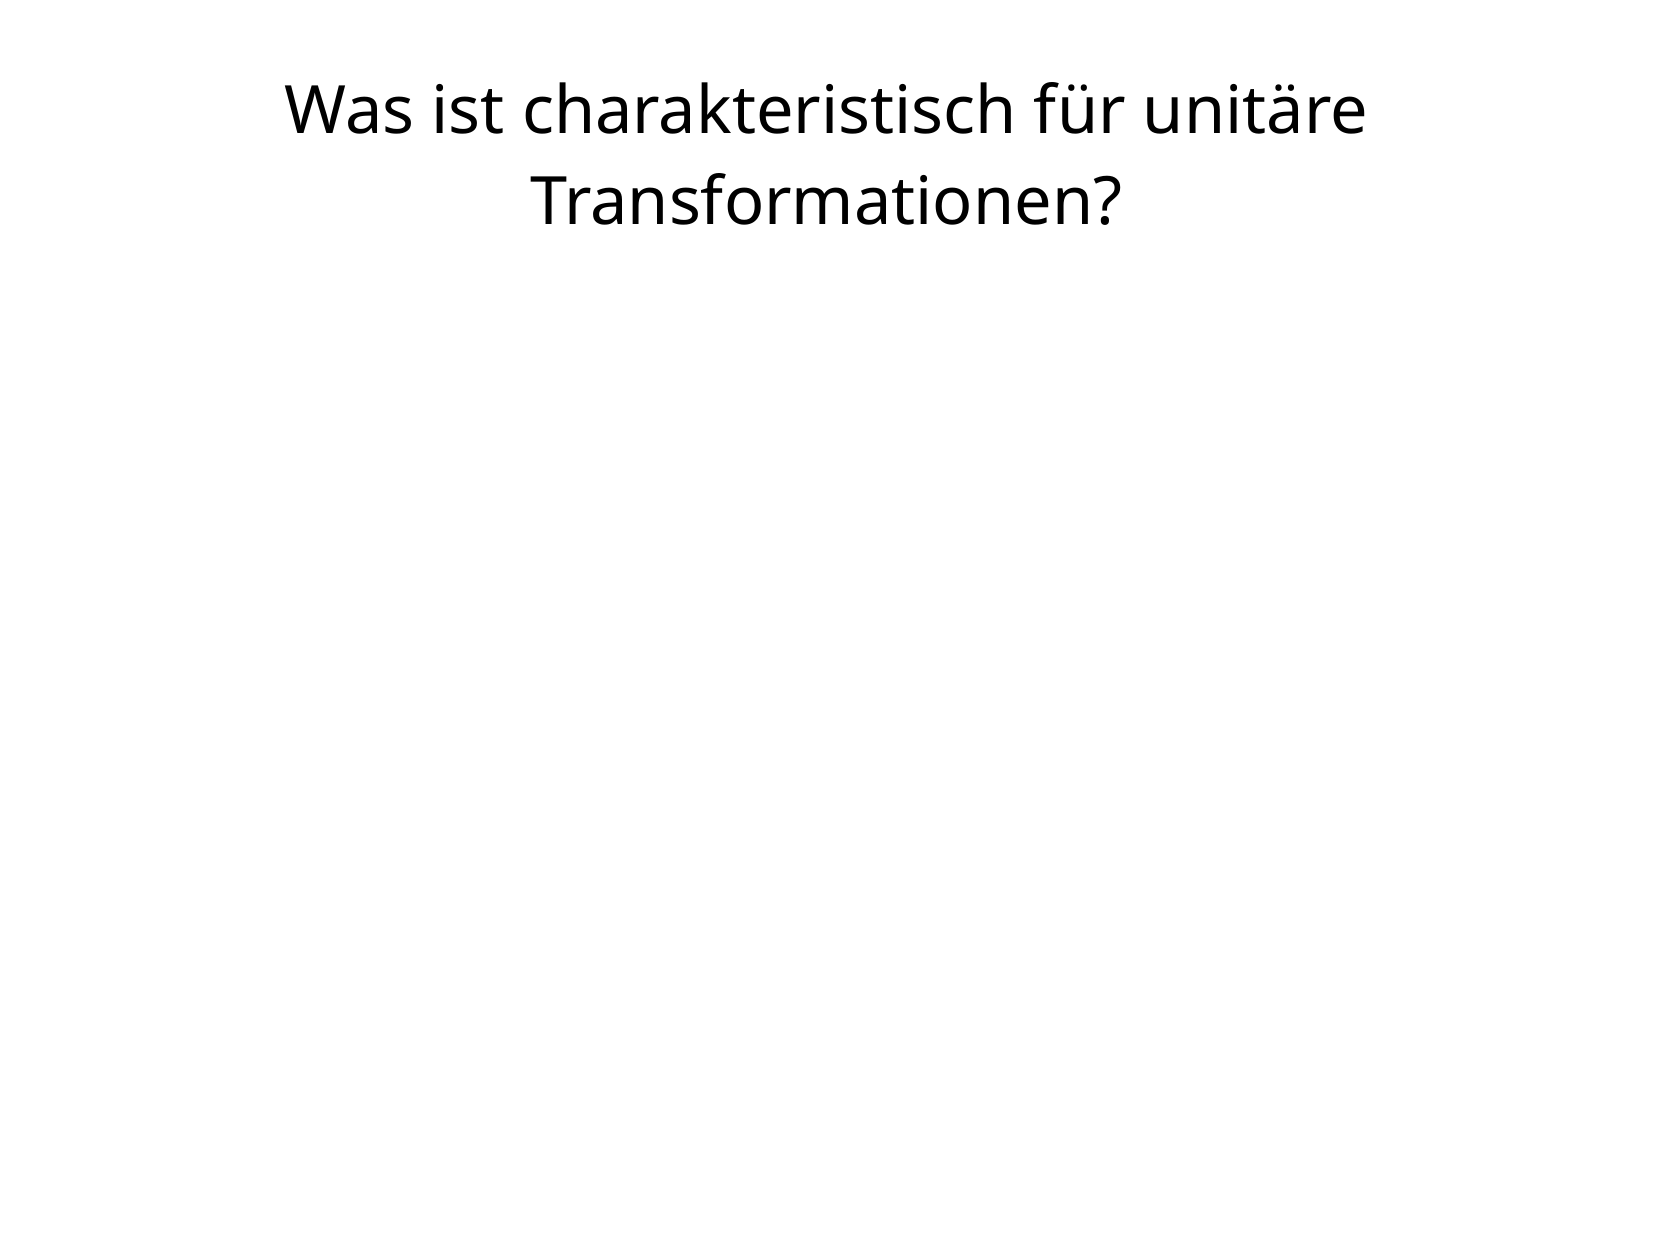

# Was ist charakteristisch für unitäre Transformationen?